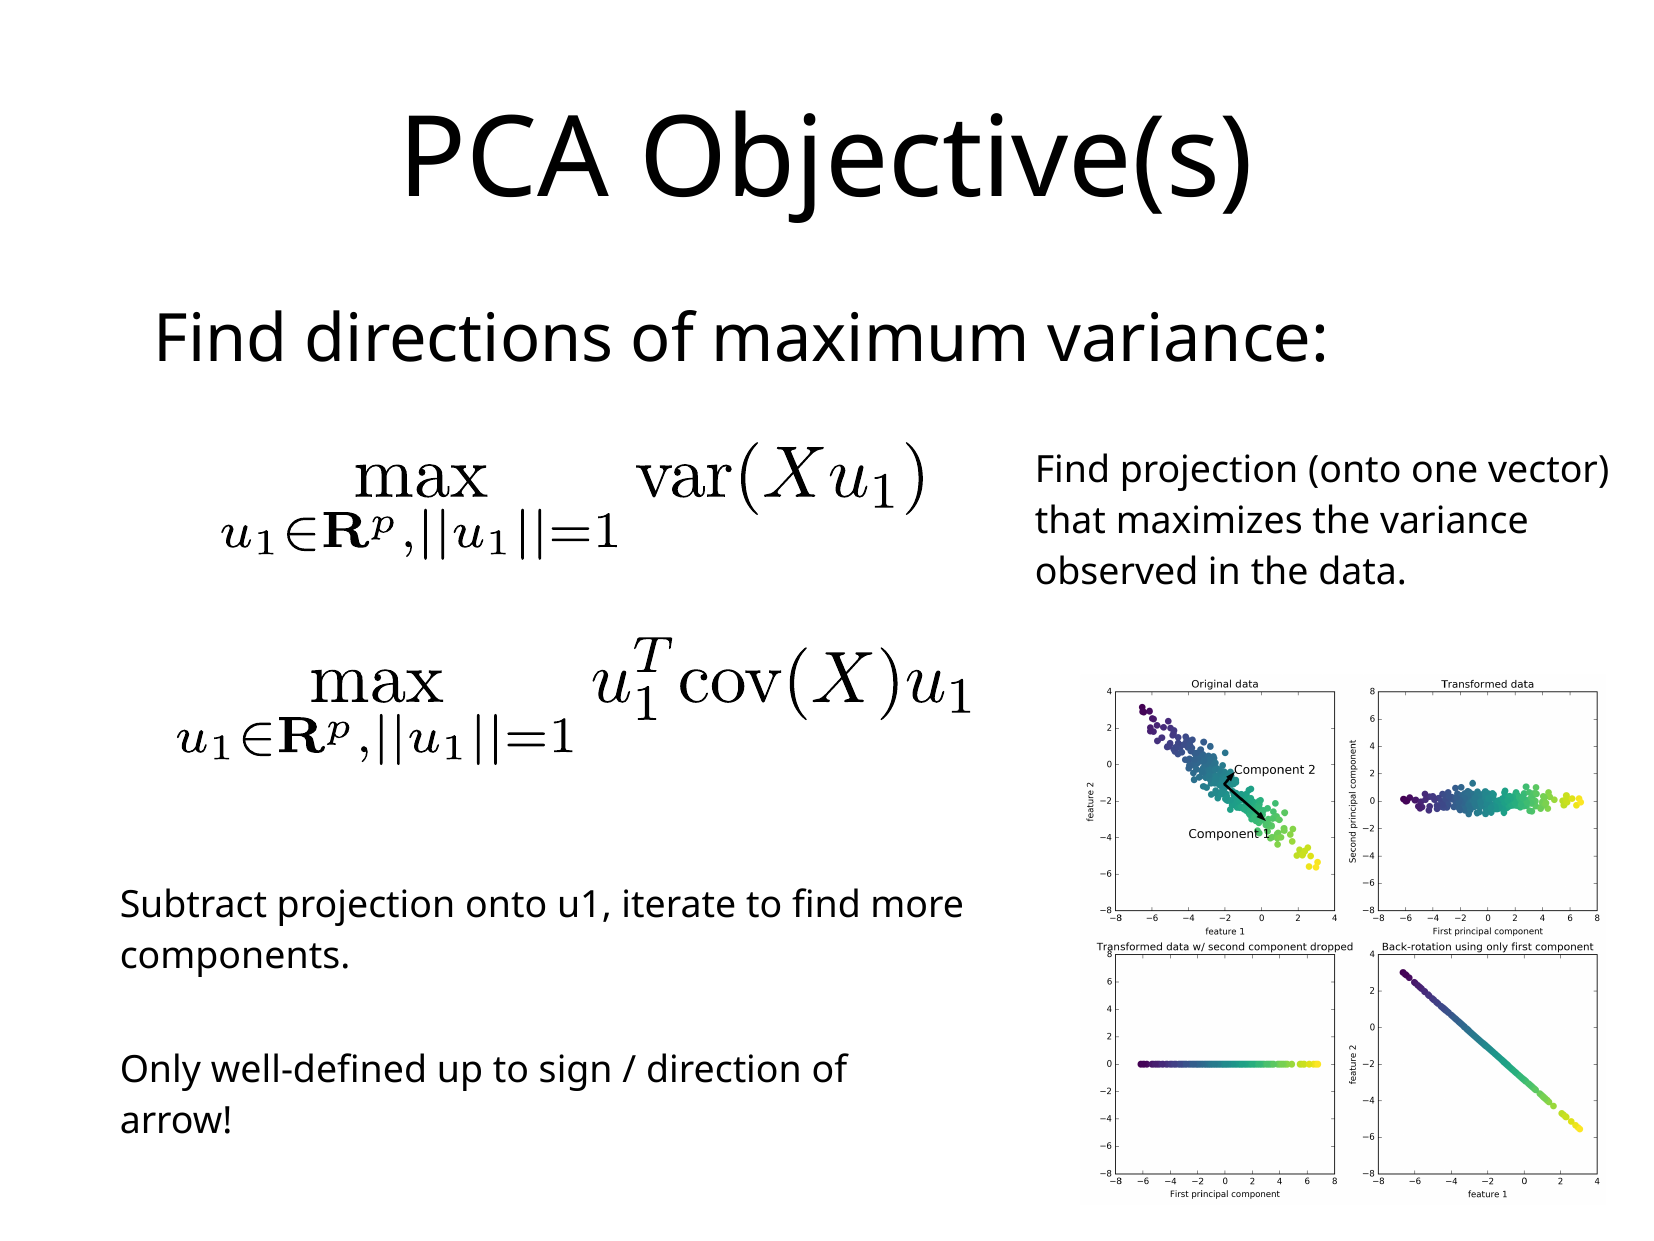

# PCA Objective(s)
Find directions of maximum variance:
Find projection (onto one vector) that maximizes the variance observed in the data.
Subtract projection onto u1, iterate to find more components.
Only well-defined up to sign / direction of arrow!